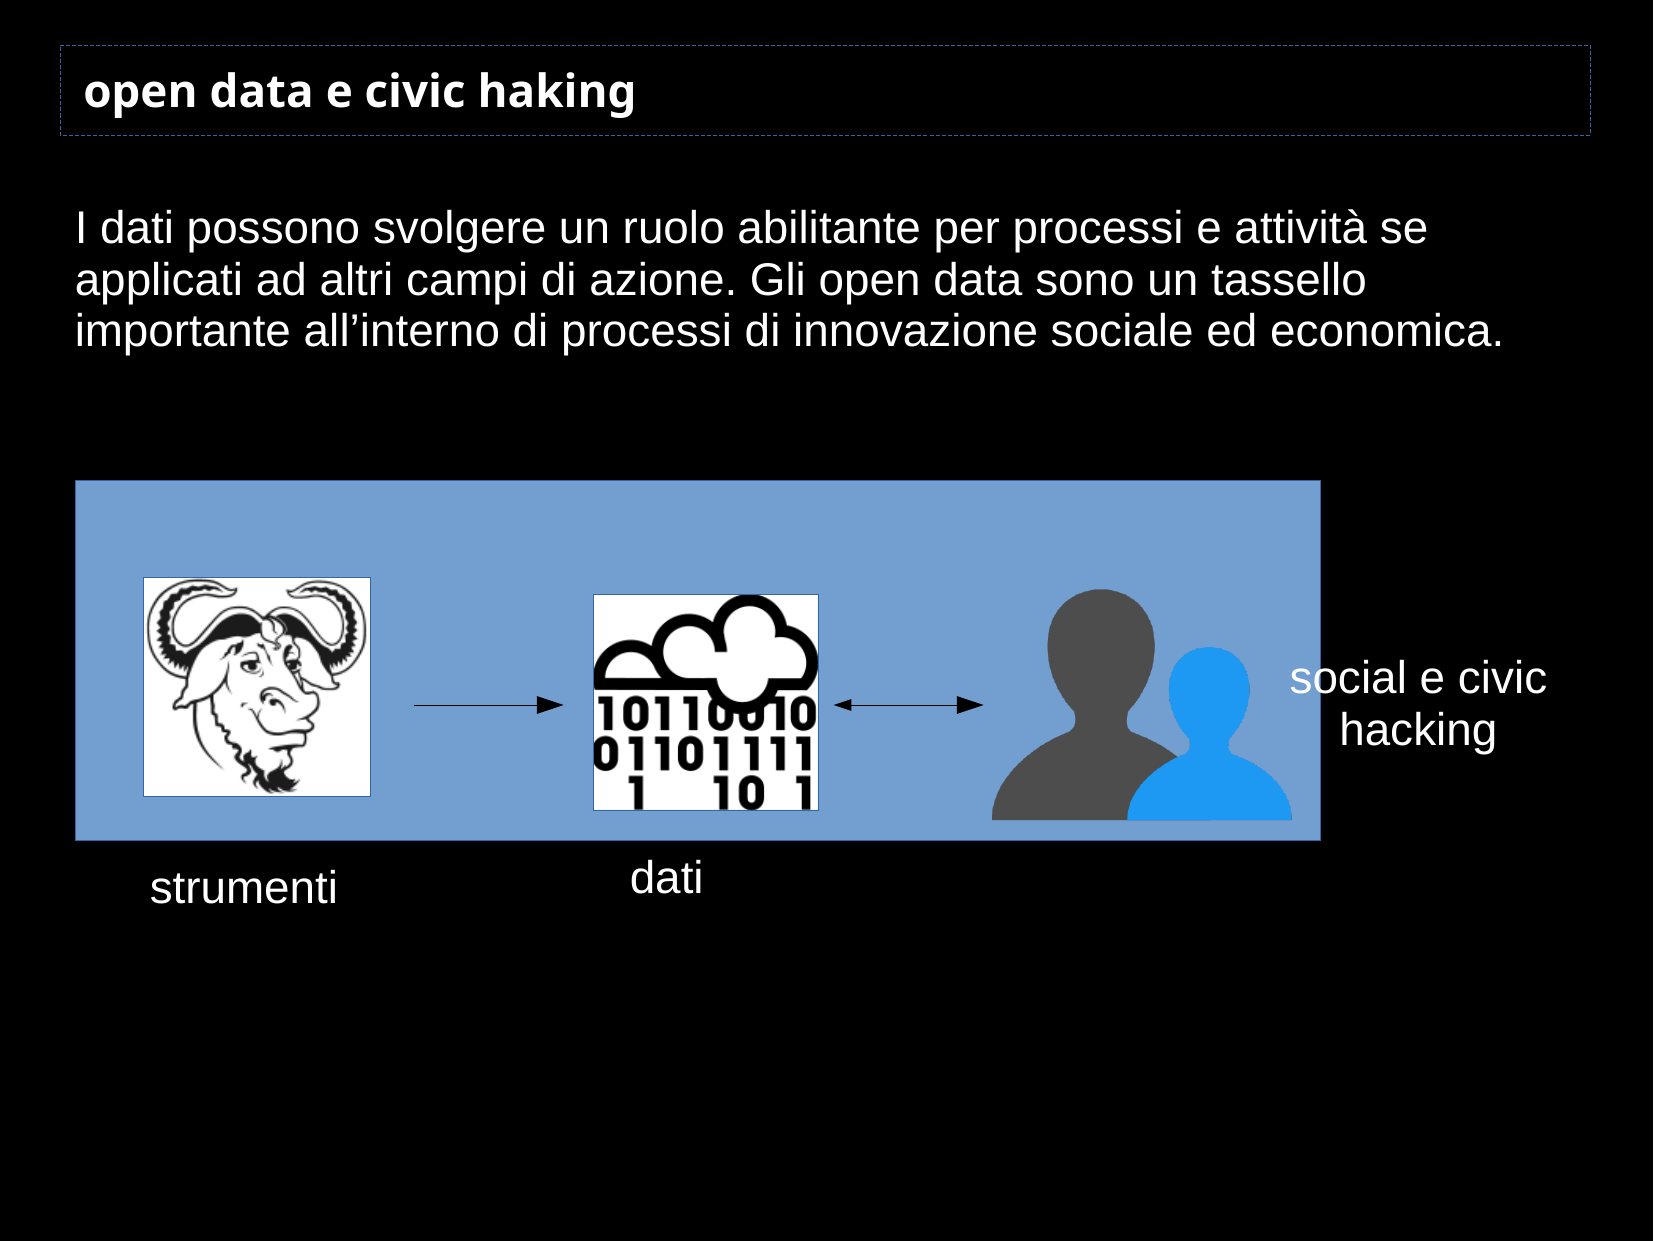

# open data e civic haking
I dati possono svolgere un ruolo abilitante per processi e attività se applicati ad altri campi di azione. Gli open data sono un tassello importante all’interno di processi di innovazione sociale ed economica.
social e civic hacking
dati
strumenti